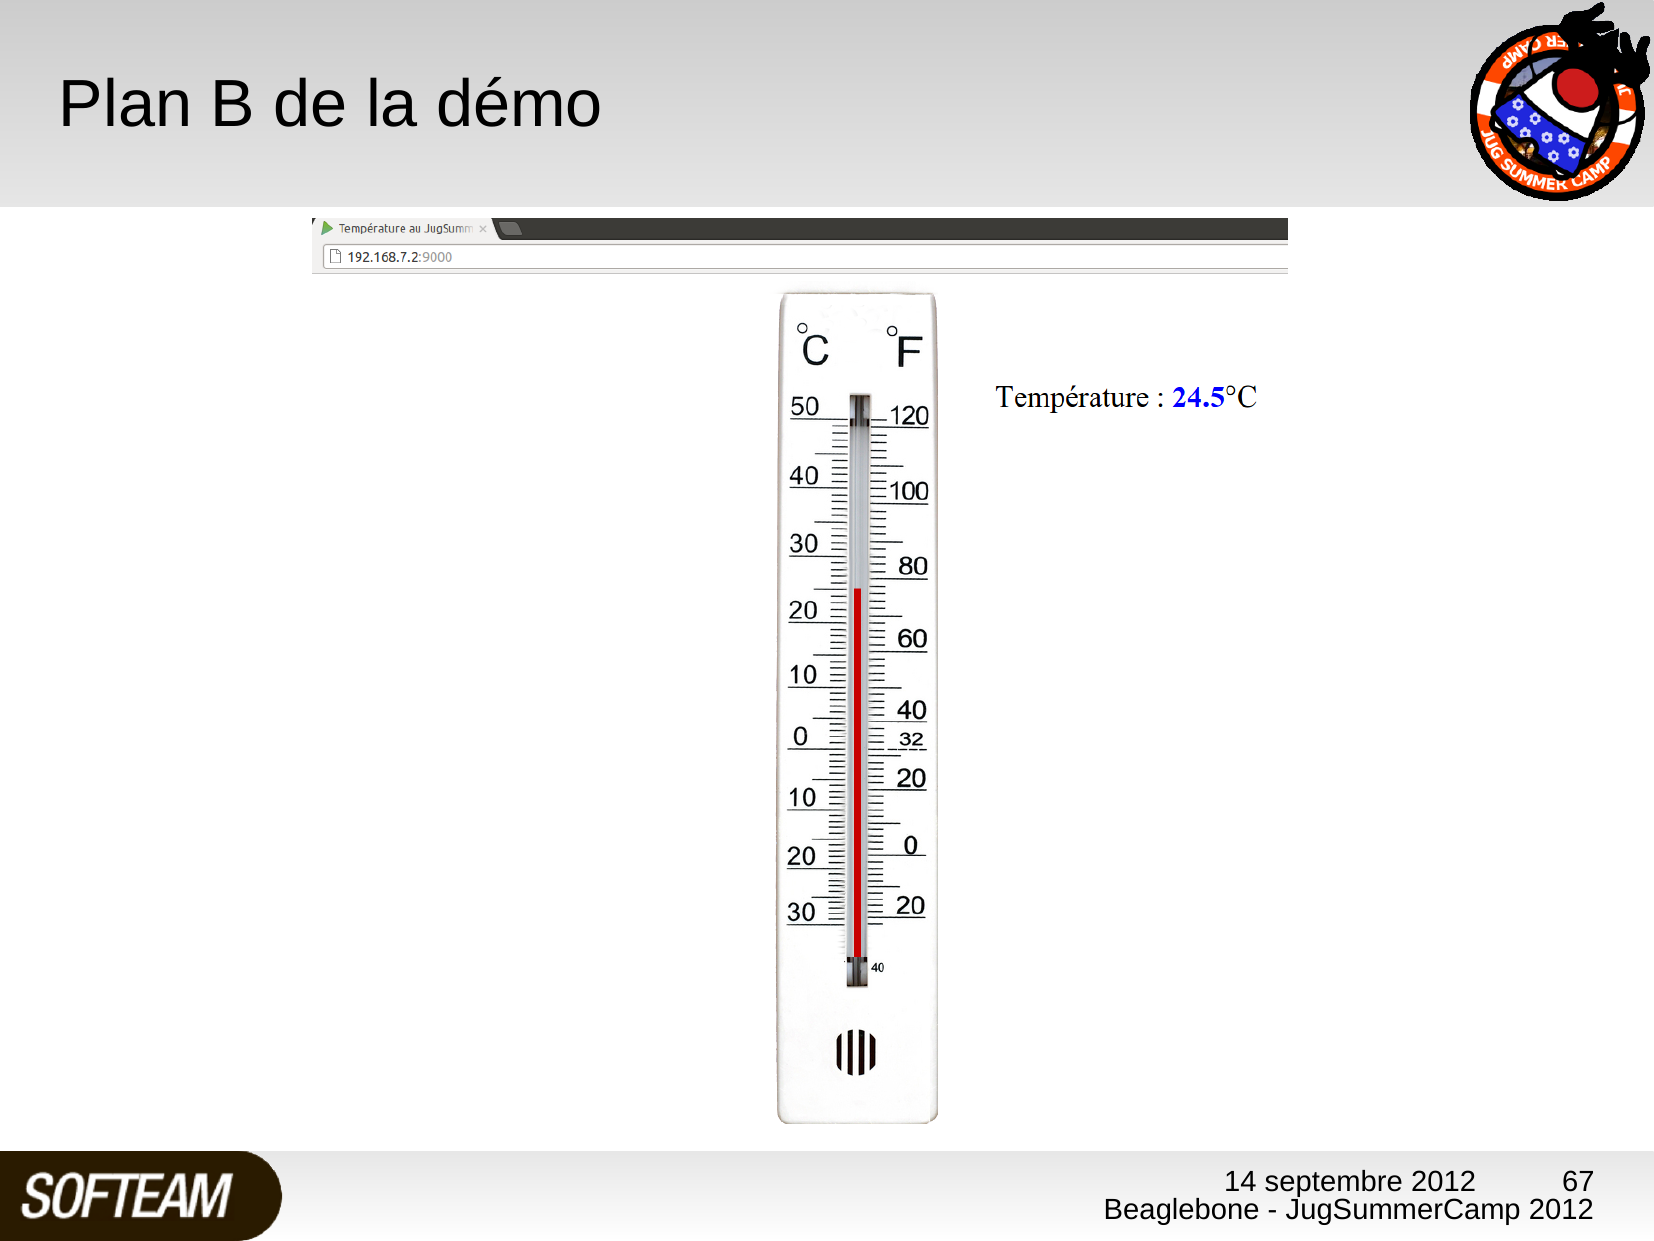

# Plan B de la démo
14 septembre 2012
67
Beaglebone - JugSummerCamp 2012